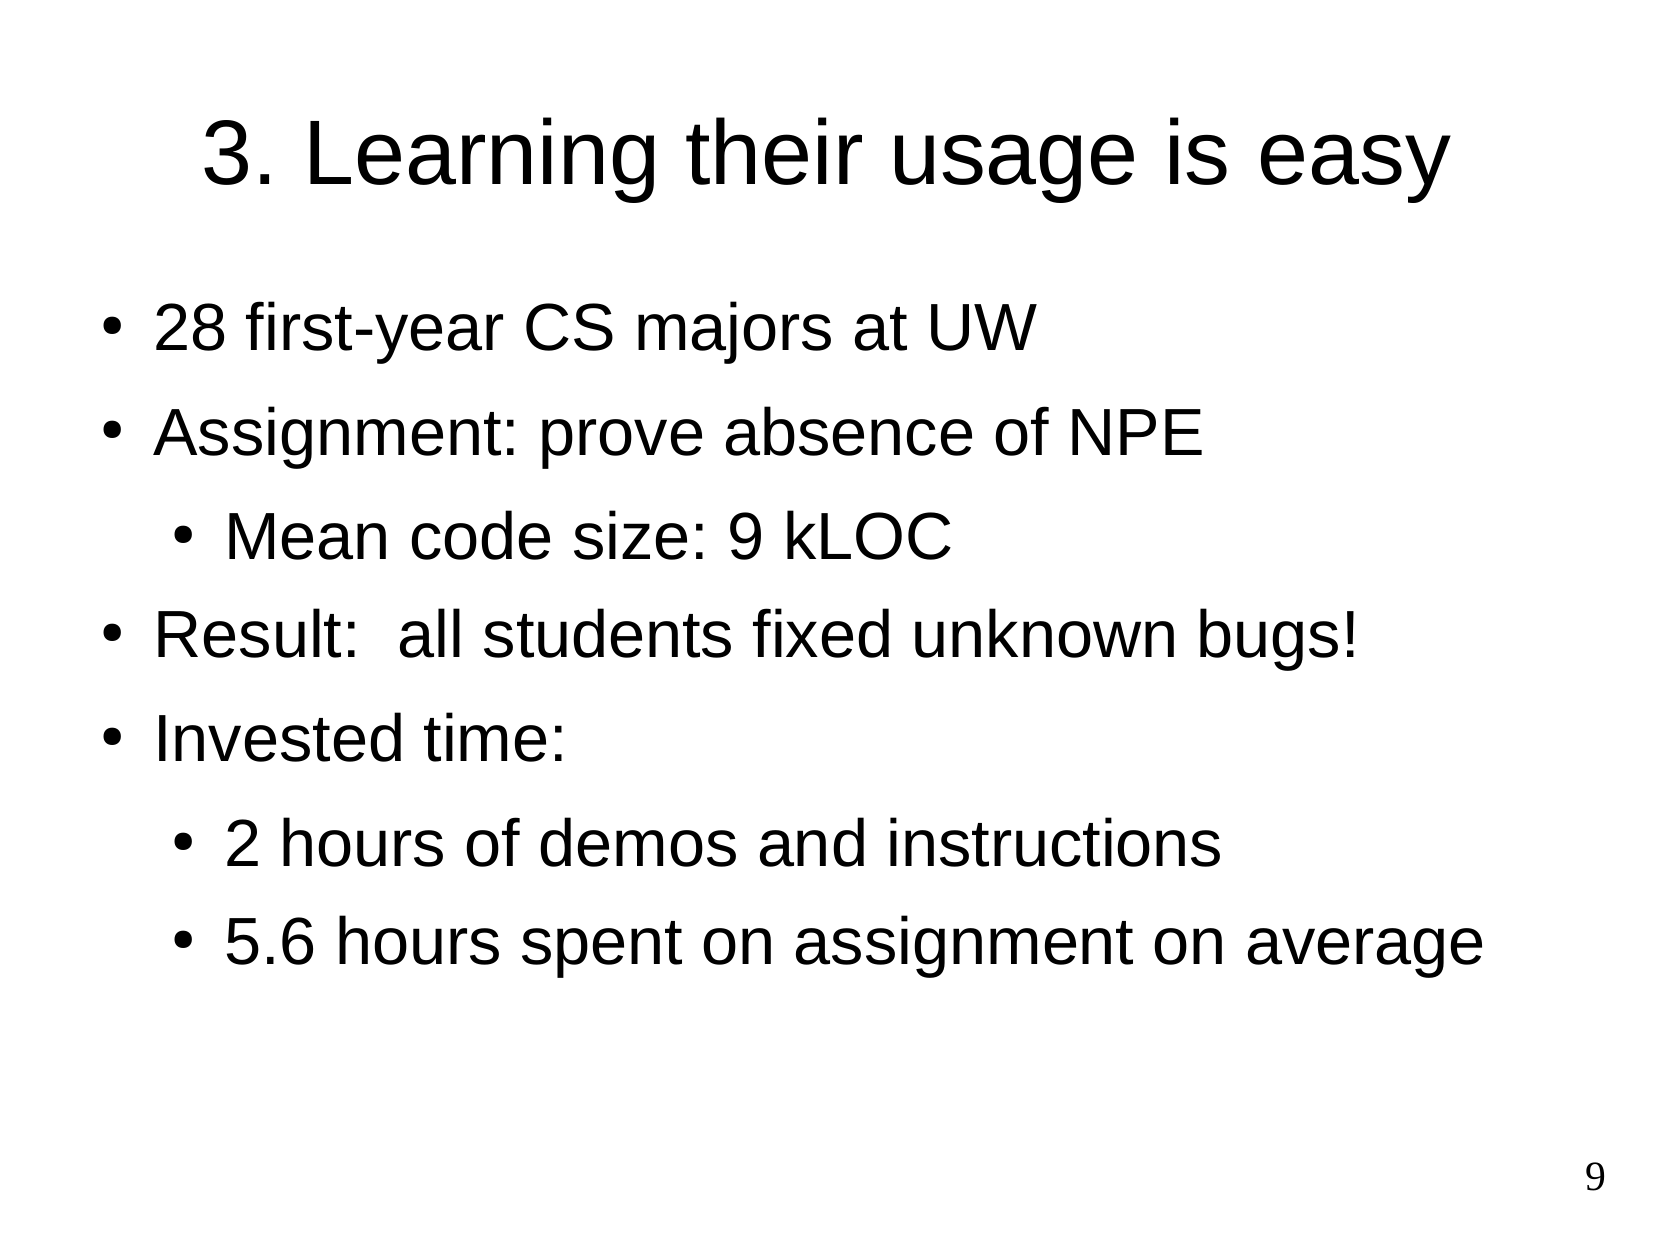

# 3. Learning their usage is easy
28 first-year CS majors at UW
Assignment: prove absence of NPE
Mean code size: 9 kLOC
Result: all students fixed unknown bugs!
Invested time:
2 hours of demos and instructions
5.6 hours spent on assignment on average
9